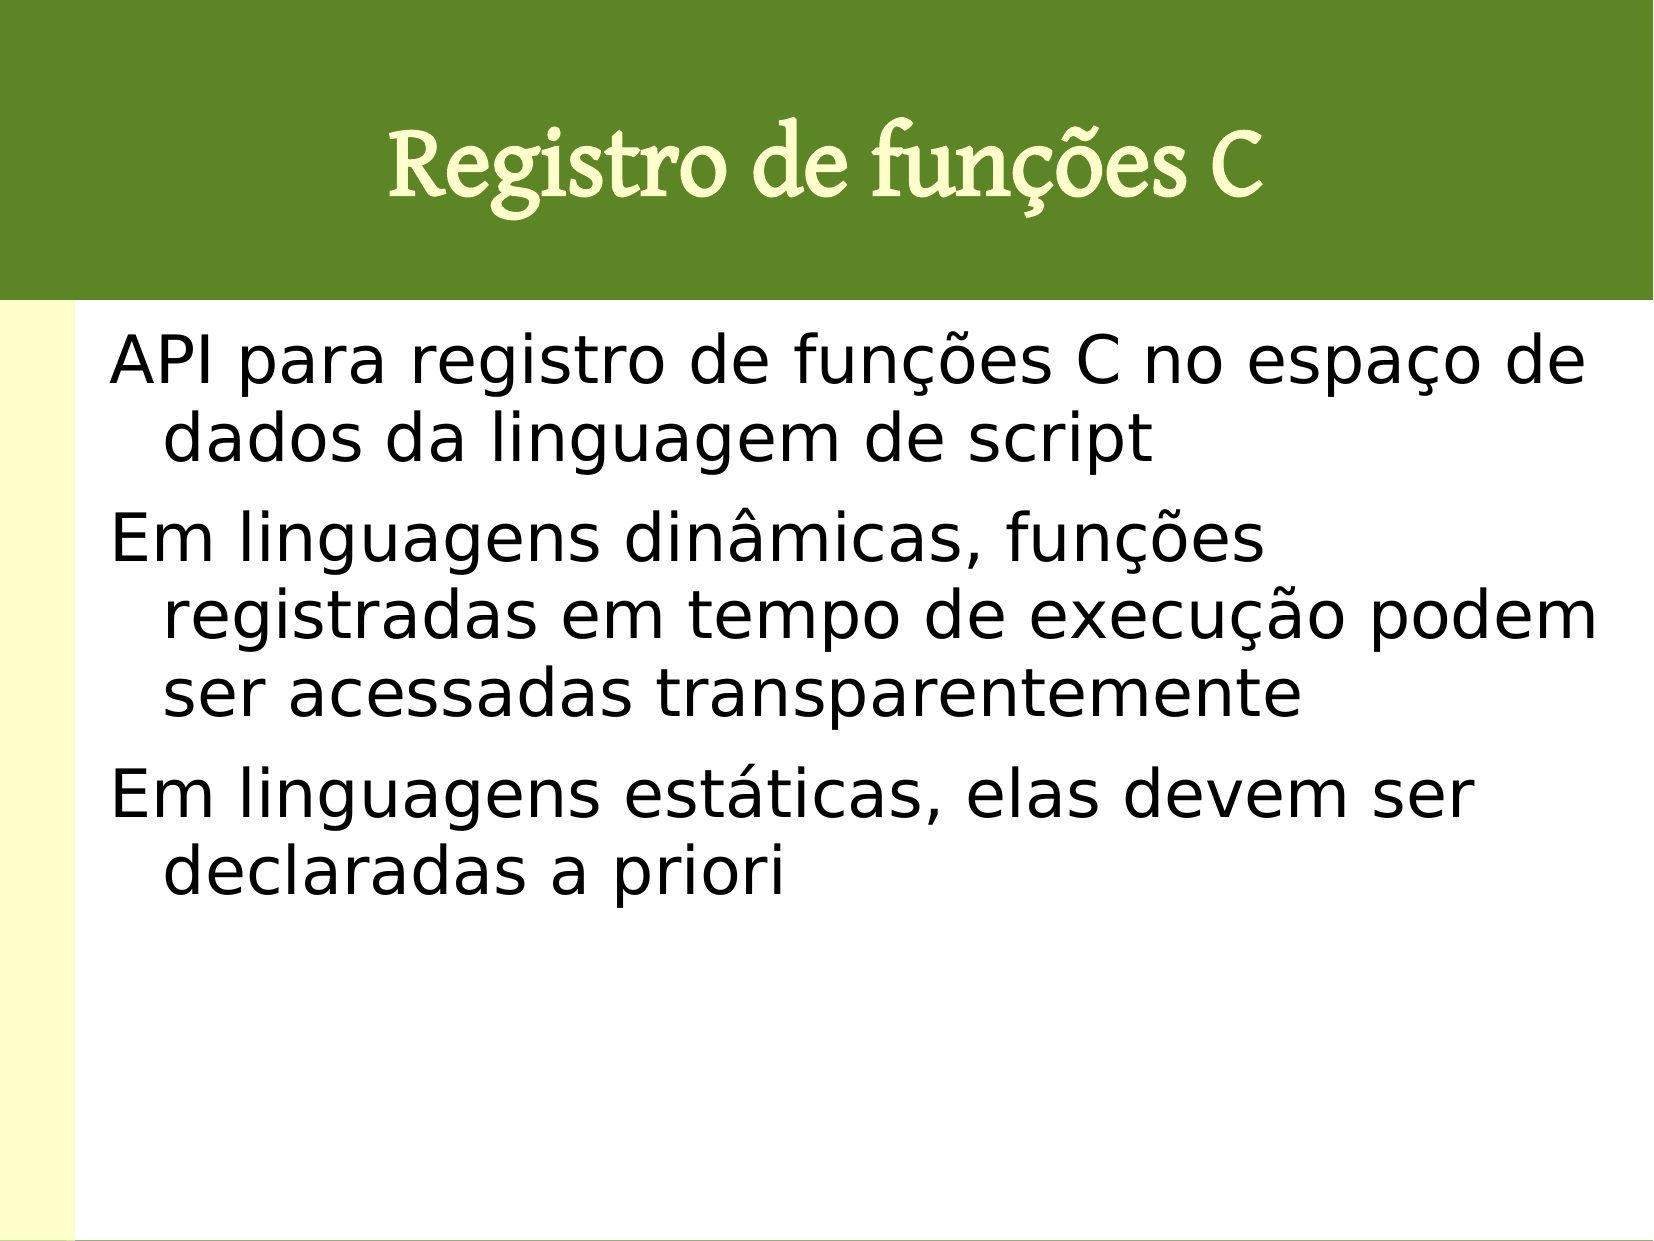

# Registro de funções C
API para registro de funções C no espaço de dados da linguagem de script
Em linguagens dinâmicas, funções registradas em tempo de execução podem ser acessadas transparentemente
Em linguagens estáticas, elas devem ser declaradas a priori